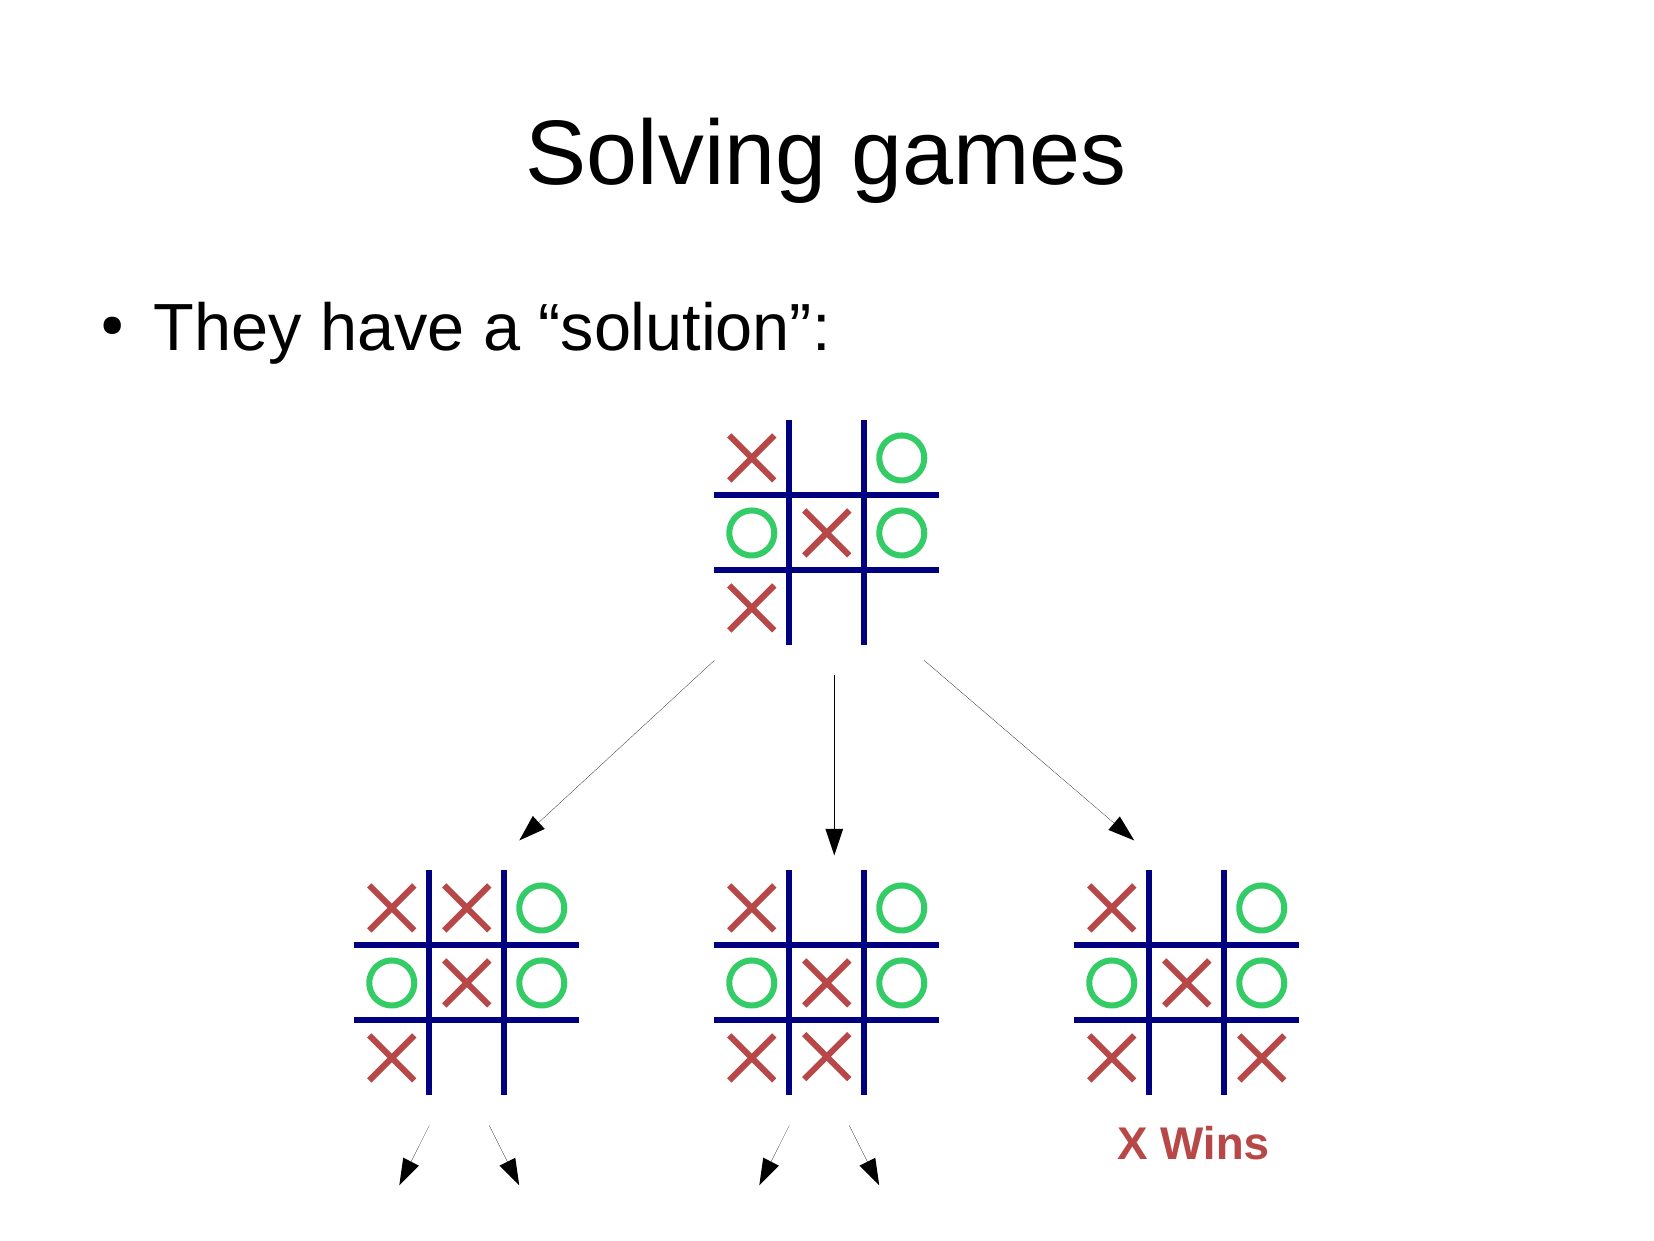

# Solving games
They have a “solution”:
X Wins